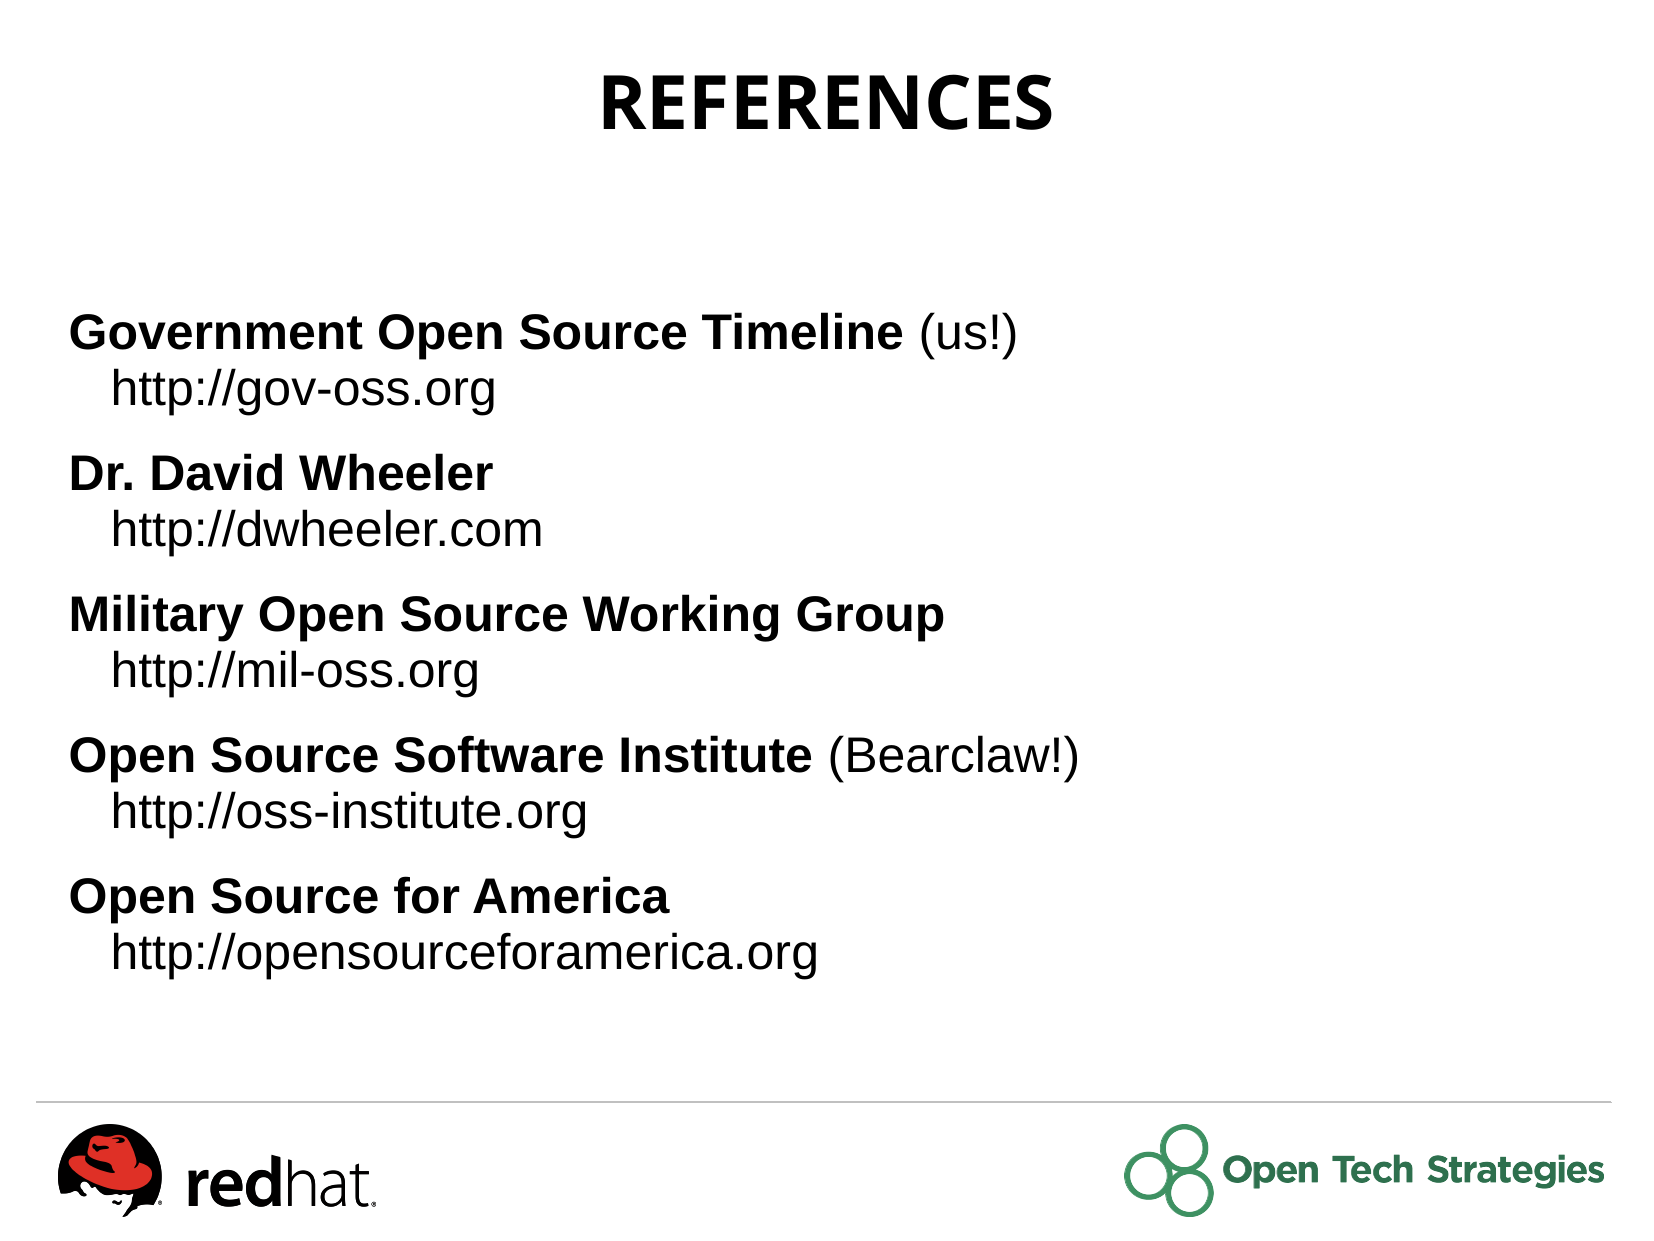

# REFERENCES
Government Open Source Timeline (us!)
 http://gov-oss.org
Dr. David Wheeler
 http://dwheeler.com
Military Open Source Working Group
 http://mil-oss.org
Open Source Software Institute (Bearclaw!)
 http://oss-institute.org
Open Source for America
 http://opensourceforamerica.org